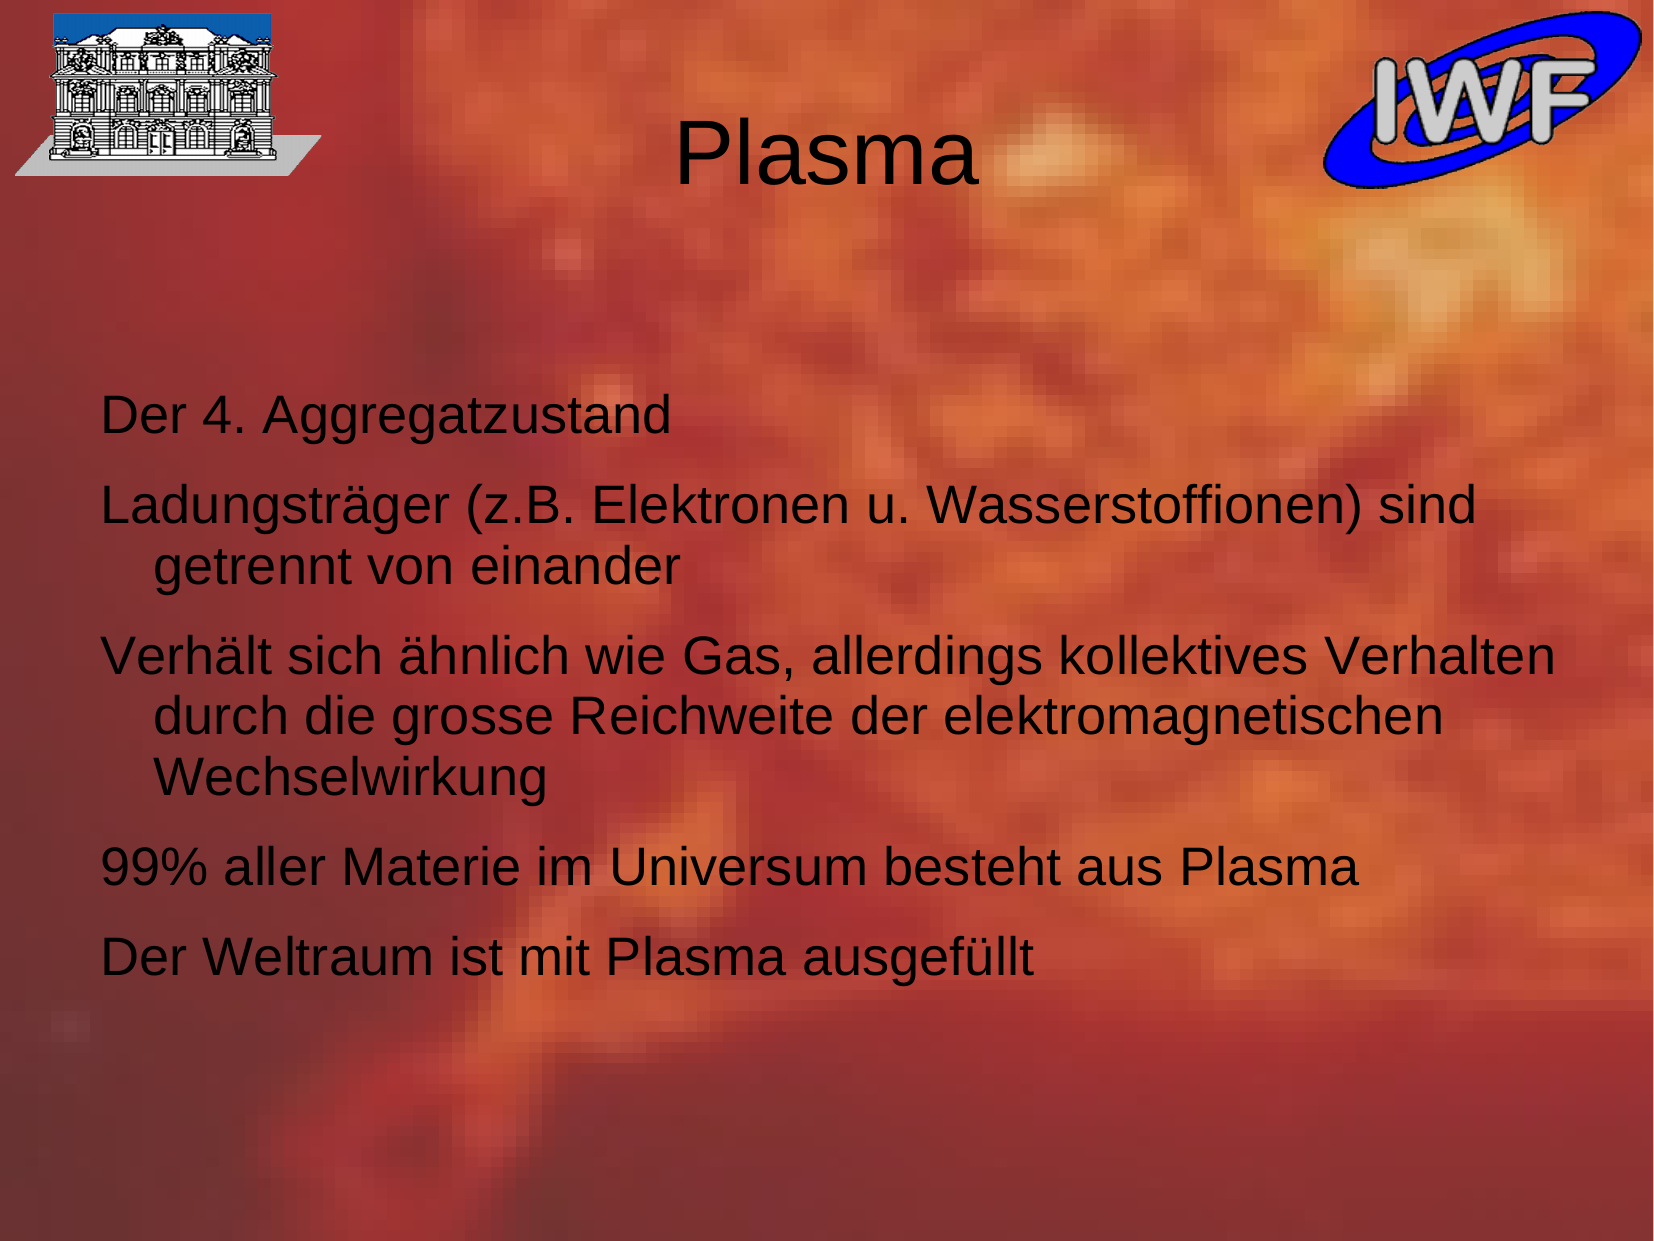

# Plasma
Der 4. Aggregatzustand
Ladungsträger (z.B. Elektronen u. Wasserstoffionen) sind getrennt von einander
Verhält sich ähnlich wie Gas, allerdings kollektives Verhalten durch die grosse Reichweite der elektromagnetischen Wechselwirkung
99% aller Materie im Universum besteht aus Plasma
Der Weltraum ist mit Plasma ausgefüllt